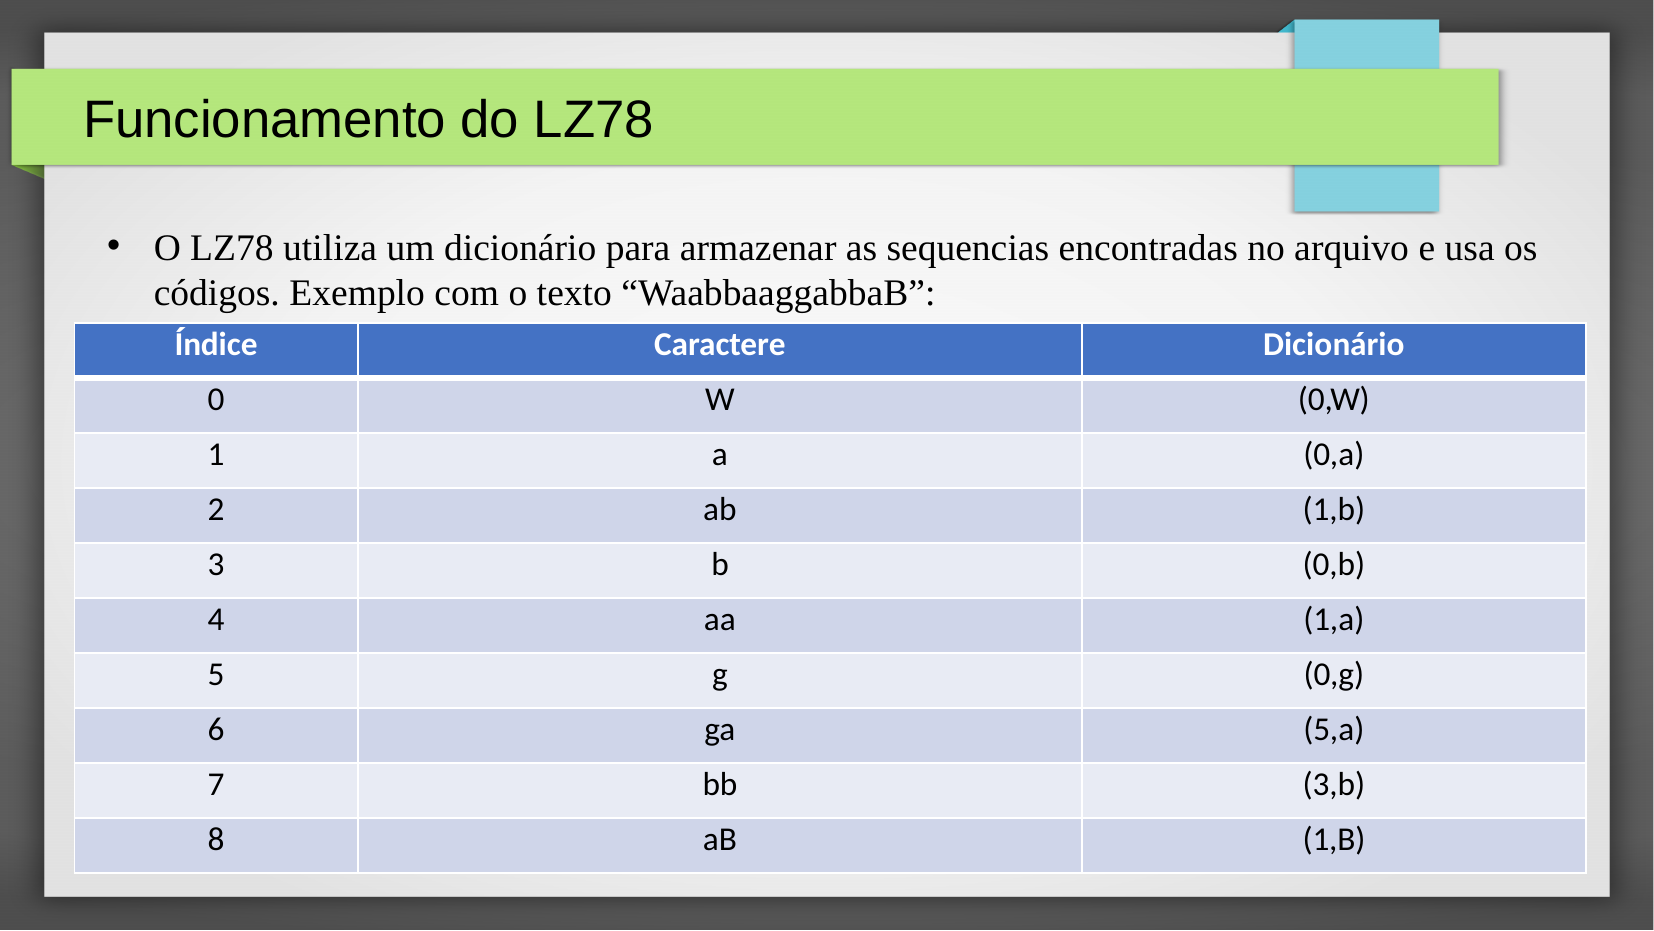

Funcionamento do LZ78
O LZ78 utiliza um dicionário para armazenar as sequencias encontradas no arquivo e usa os códigos. Exemplo com o texto “WaabbaaggabbaB”:
| Índice | Caractere | Dicionário |
| --- | --- | --- |
| 0 | W | (0,W) |
| 1 | a | (0,a) |
| 2 | ab | (1,b) |
| 3 | b | (0,b) |
| 4 | aa | (1,a) |
| 5 | g | (0,g) |
| 6 | ga | (5,a) |
| 7 | bb | (3,b) |
| 8 | aB | (1,B) |